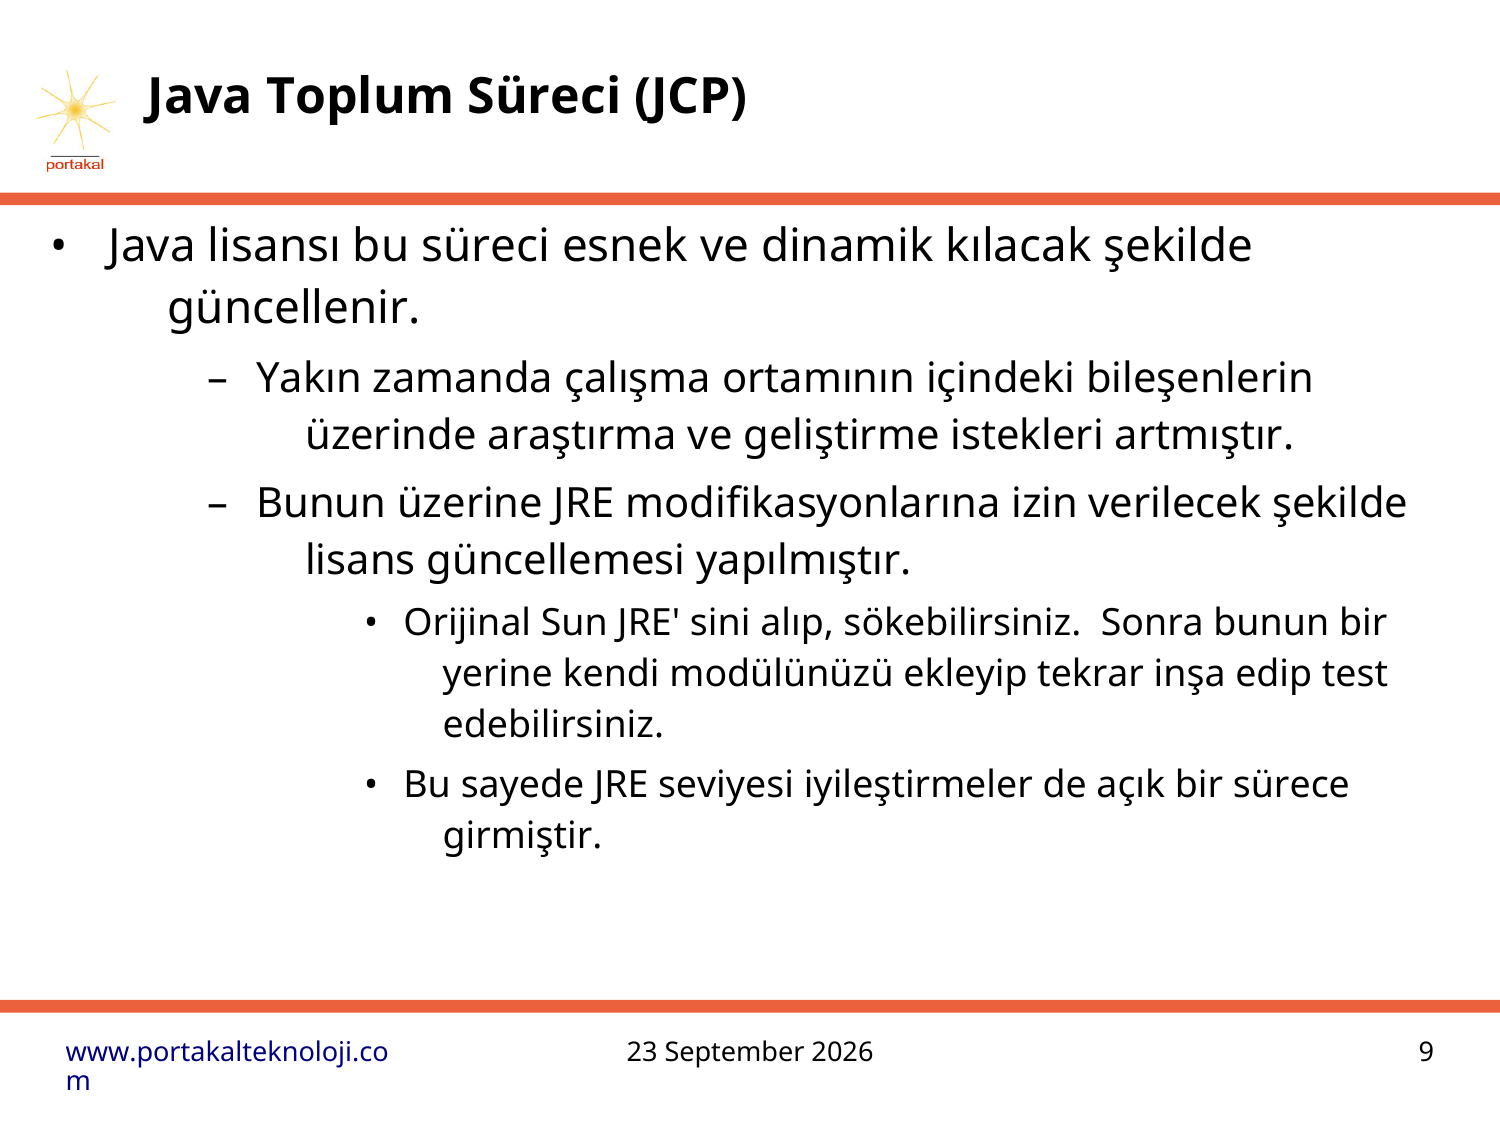

# Java Toplum Süreci (JCP)
Java lisansı bu süreci esnek ve dinamik kılacak şekilde güncellenir.
Yakın zamanda çalışma ortamının içindeki bileşenlerin üzerinde araştırma ve geliştirme istekleri artmıştır.
Bunun üzerine JRE modifikasyonlarına izin verilecek şekilde lisans güncellemesi yapılmıştır.
Orijinal Sun JRE' sini alıp, sökebilirsiniz. Sonra bunun bir yerine kendi modülünüzü ekleyip tekrar inşa edip test edebilirsiniz.
Bu sayede JRE seviyesi iyileştirmeler de açık bir sürece girmiştir.